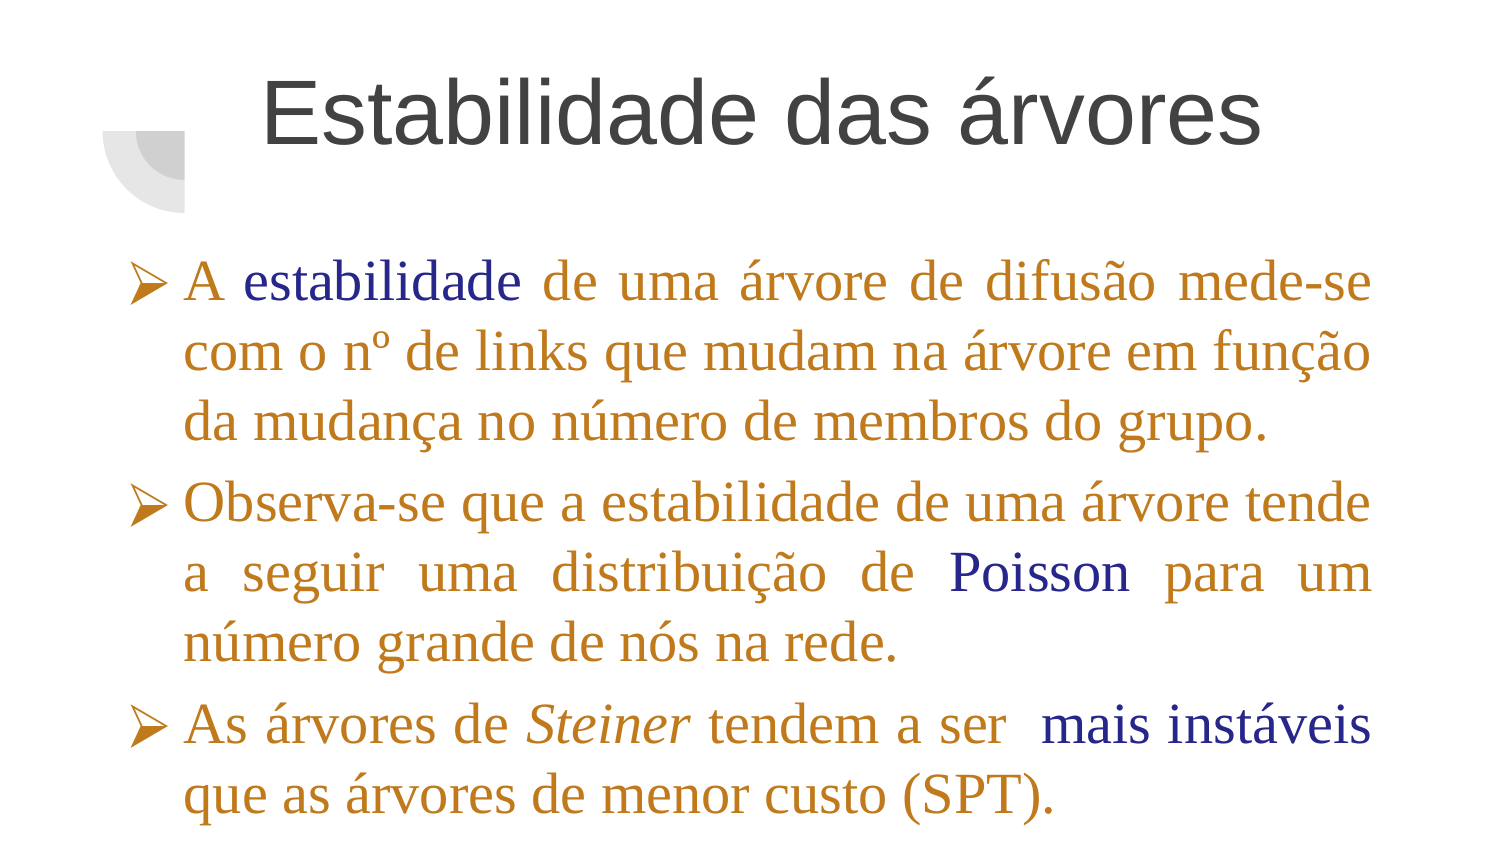

# Estabilidade das árvores
A estabilidade de uma árvore de difusão mede-se com o nº de links que mudam na árvore em função da mudança no número de membros do grupo.
Observa-se que a estabilidade de uma árvore tende a seguir uma distribuição de Poisson para um número grande de nós na rede.
As árvores de Steiner tendem a ser mais instáveis que as árvores de menor custo (SPT).